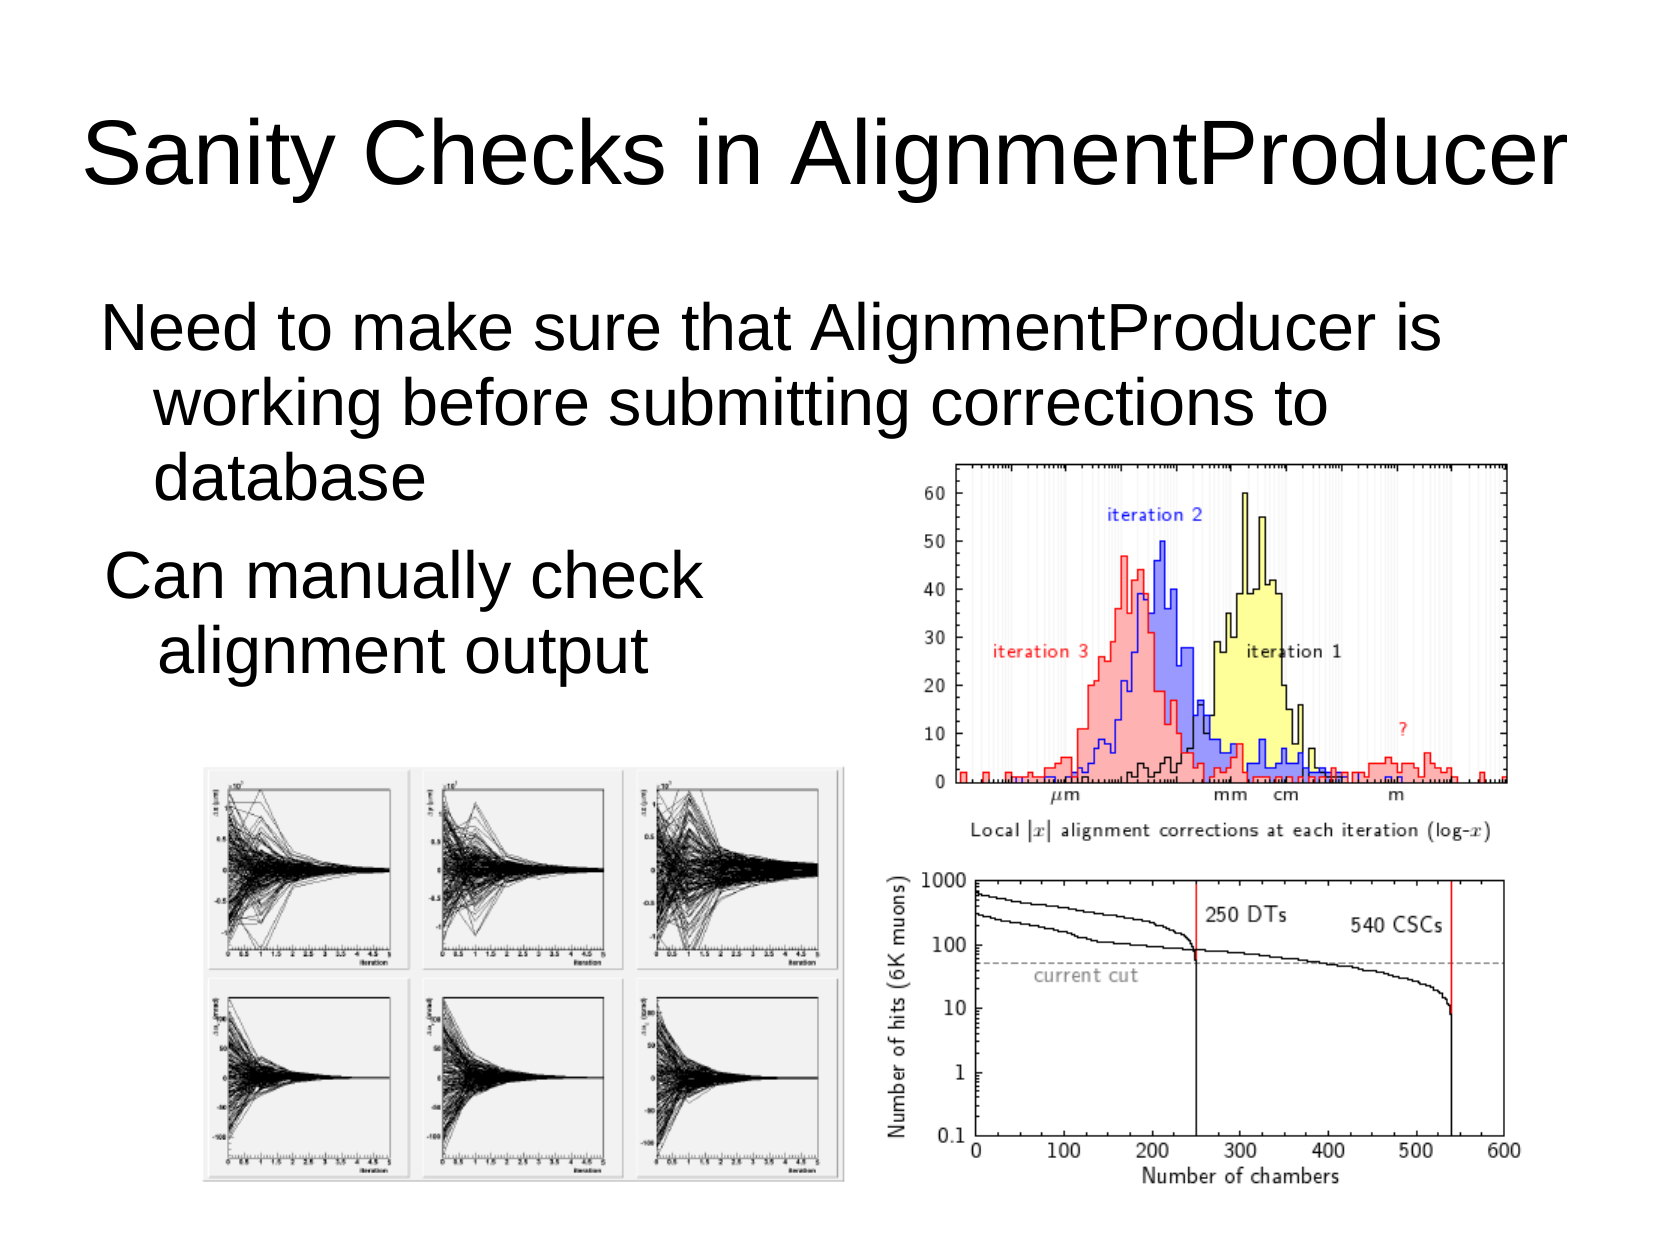

# Sanity Checks in AlignmentProducer
Need to make sure that AlignmentProducer is working before submitting corrections to database
Can manually check alignment output